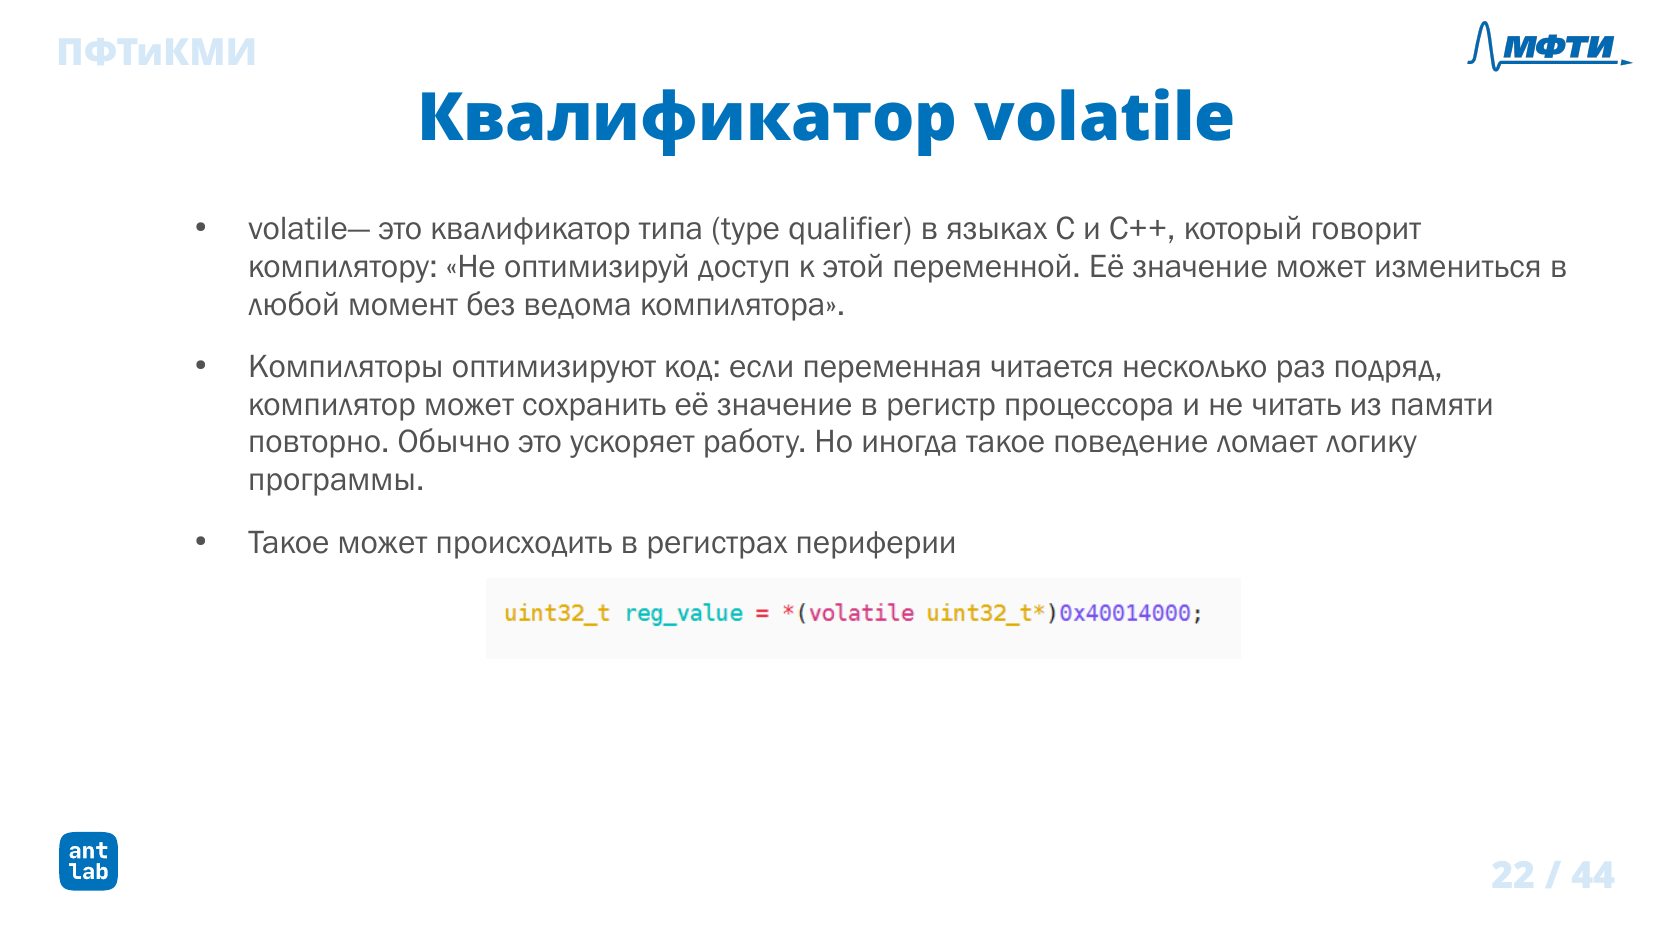

# Квалификатор volatile
volatile— это квалификатор типа (type qualifier) в языках C и C++, который говорит компилятору: «Не оптимизируй доступ к этой переменной. Её значение может измениться в любой момент без ведома компилятора».
Компиляторы оптимизируют код: если переменная читается несколько раз подряд, компилятор может сохранить её значение в регистр процессора и не читать из памяти повторно. Обычно это ускоряет работу. Но иногда такое поведение ломает логику программы.
Такое может происходить в регистрах периферии